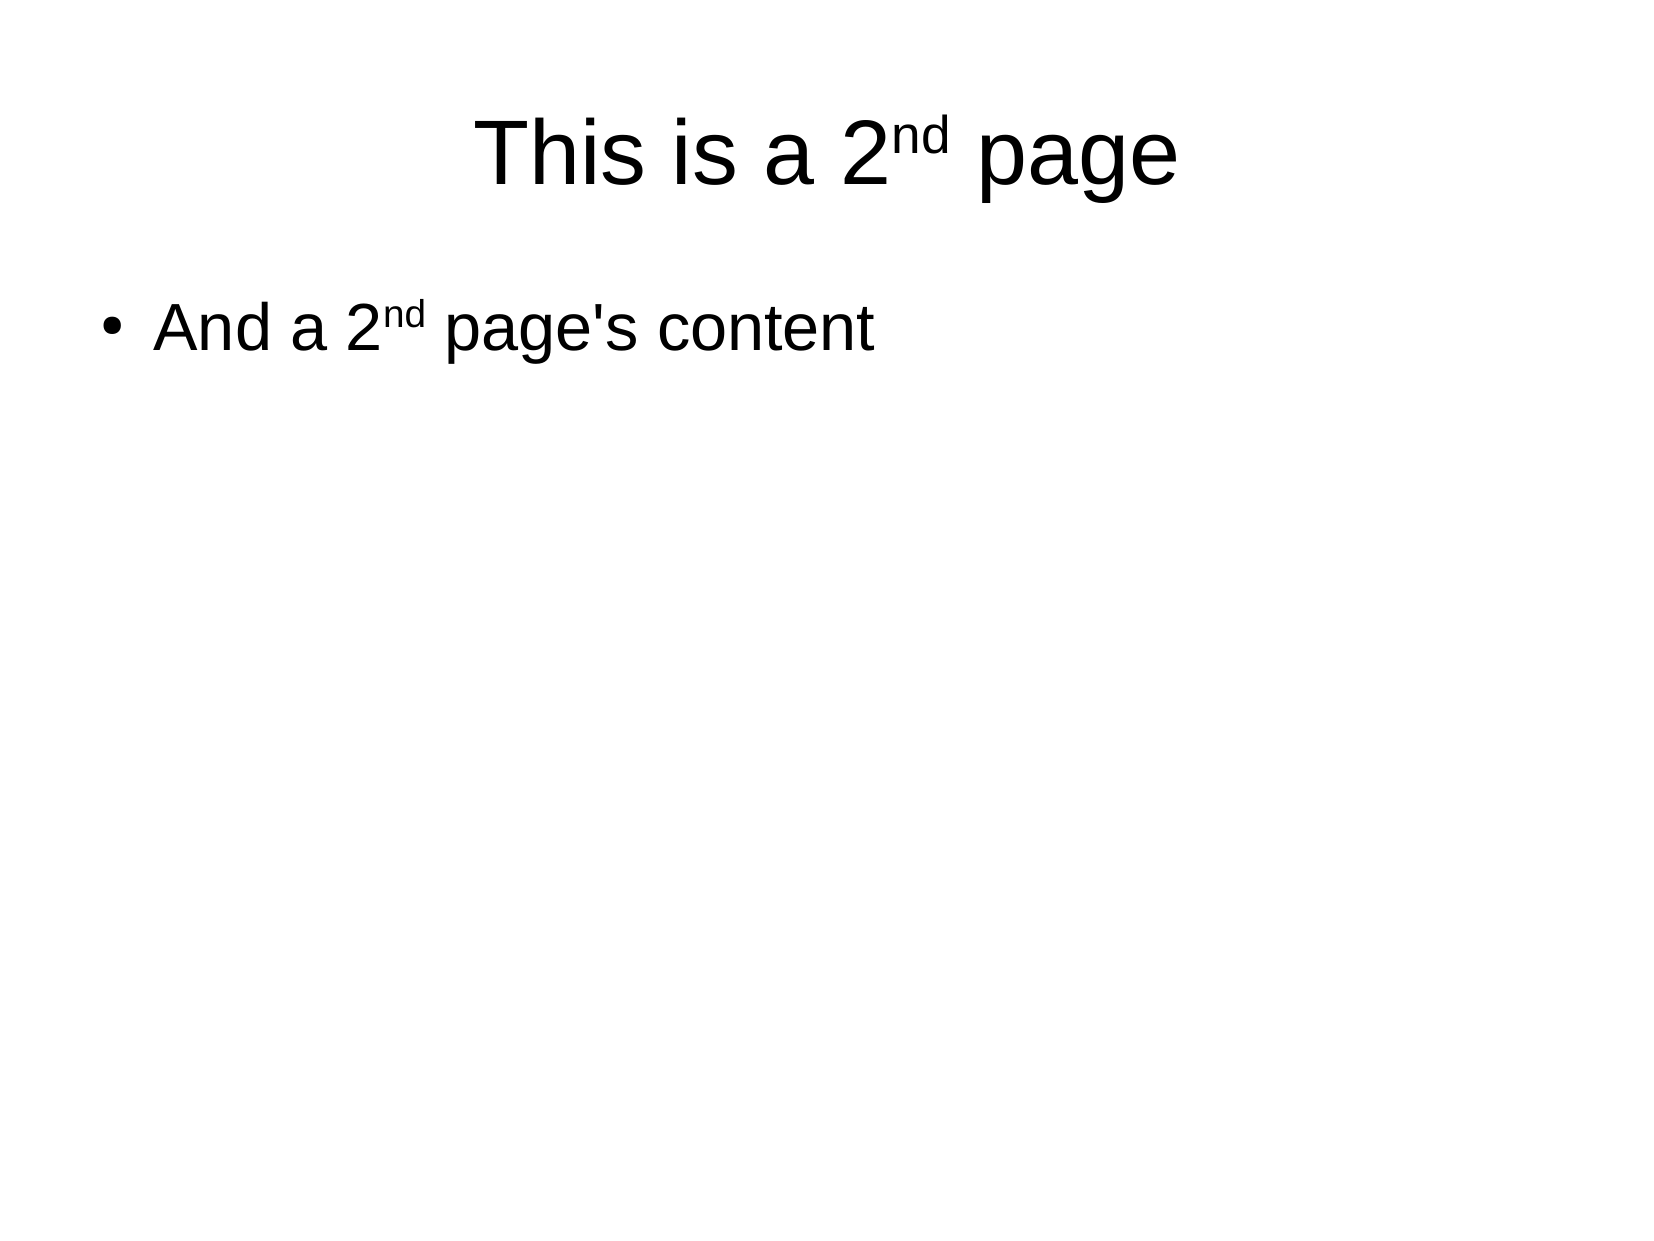

# This is a 2nd page
And a 2nd page's content